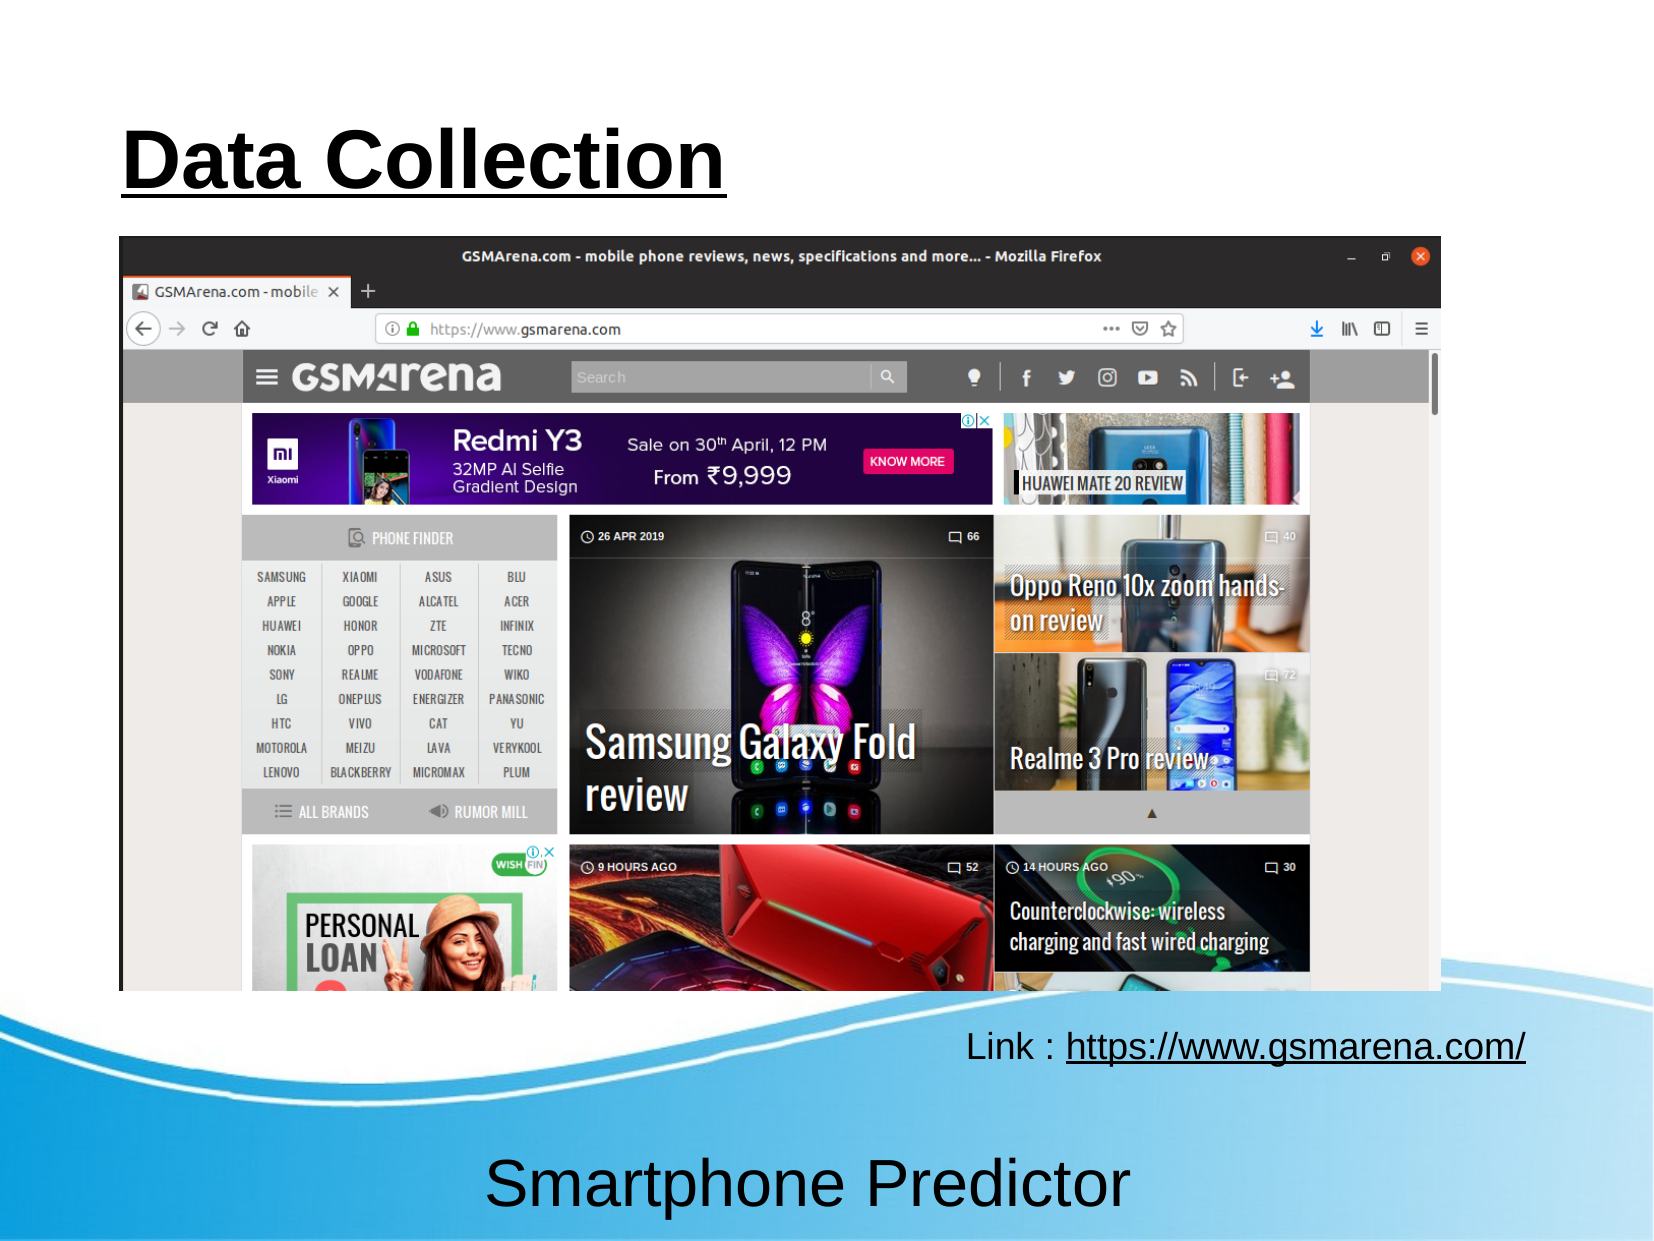

Data Collection
Link : https://www.gsmarena.com/
# Smartphone Predictor